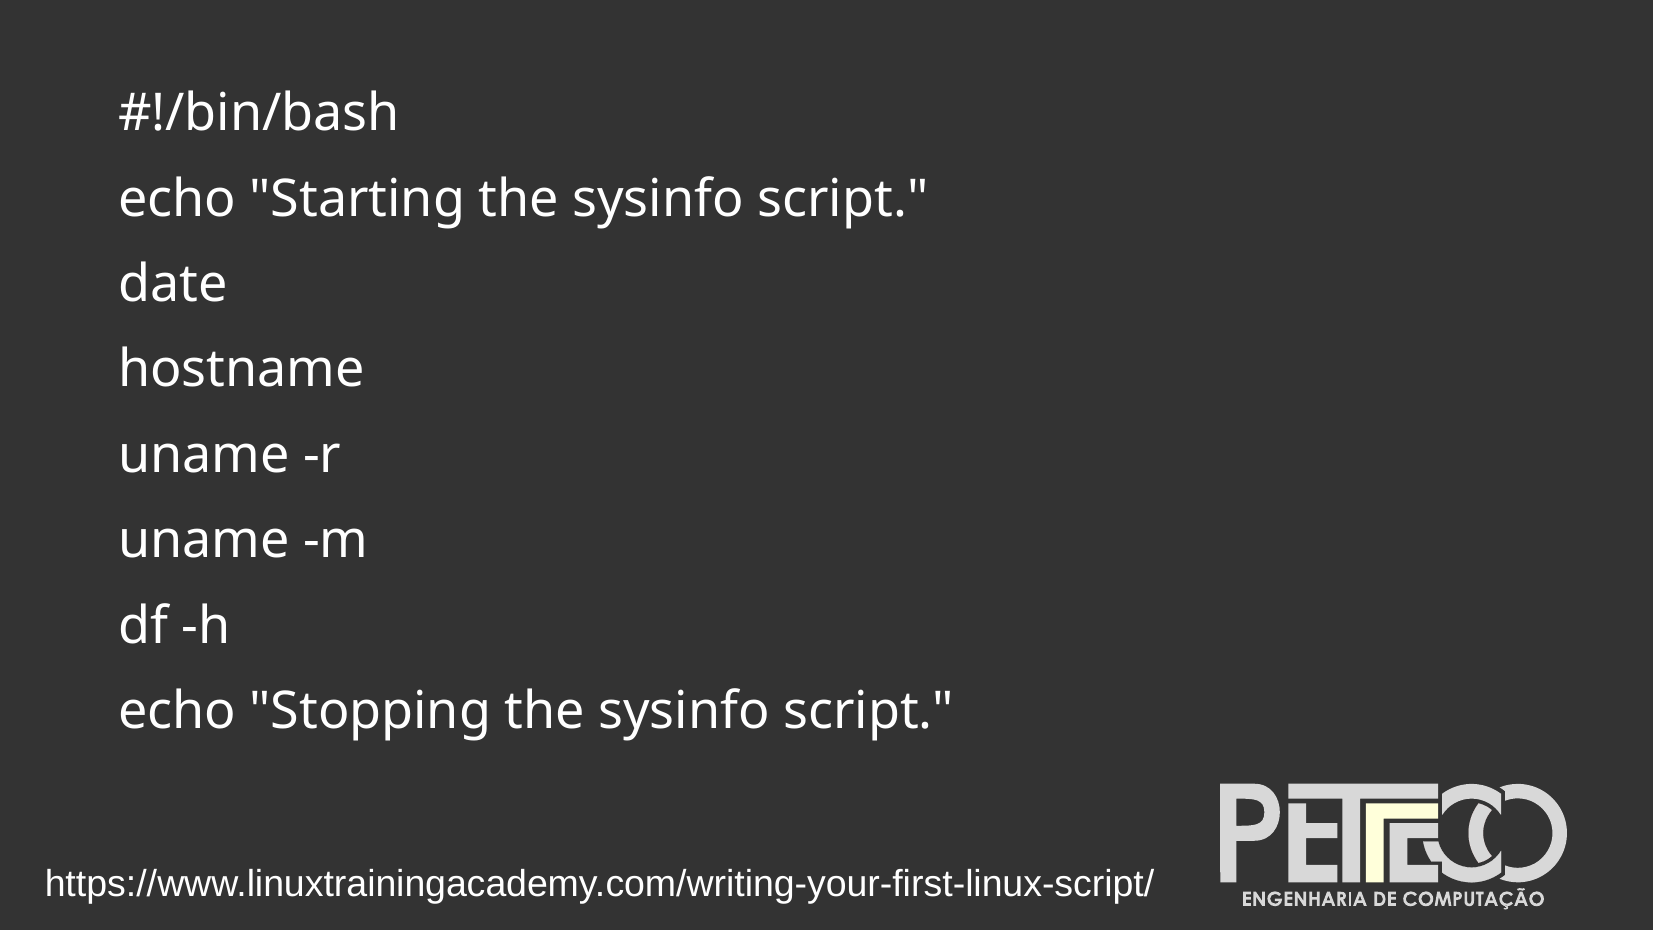

# #!/bin/bash
echo "Starting the sysinfo script."
date
hostname
uname -r
uname -m
df -h
echo "Stopping the sysinfo script."
https://www.linuxtrainingacademy.com/writing-your-first-linux-script/